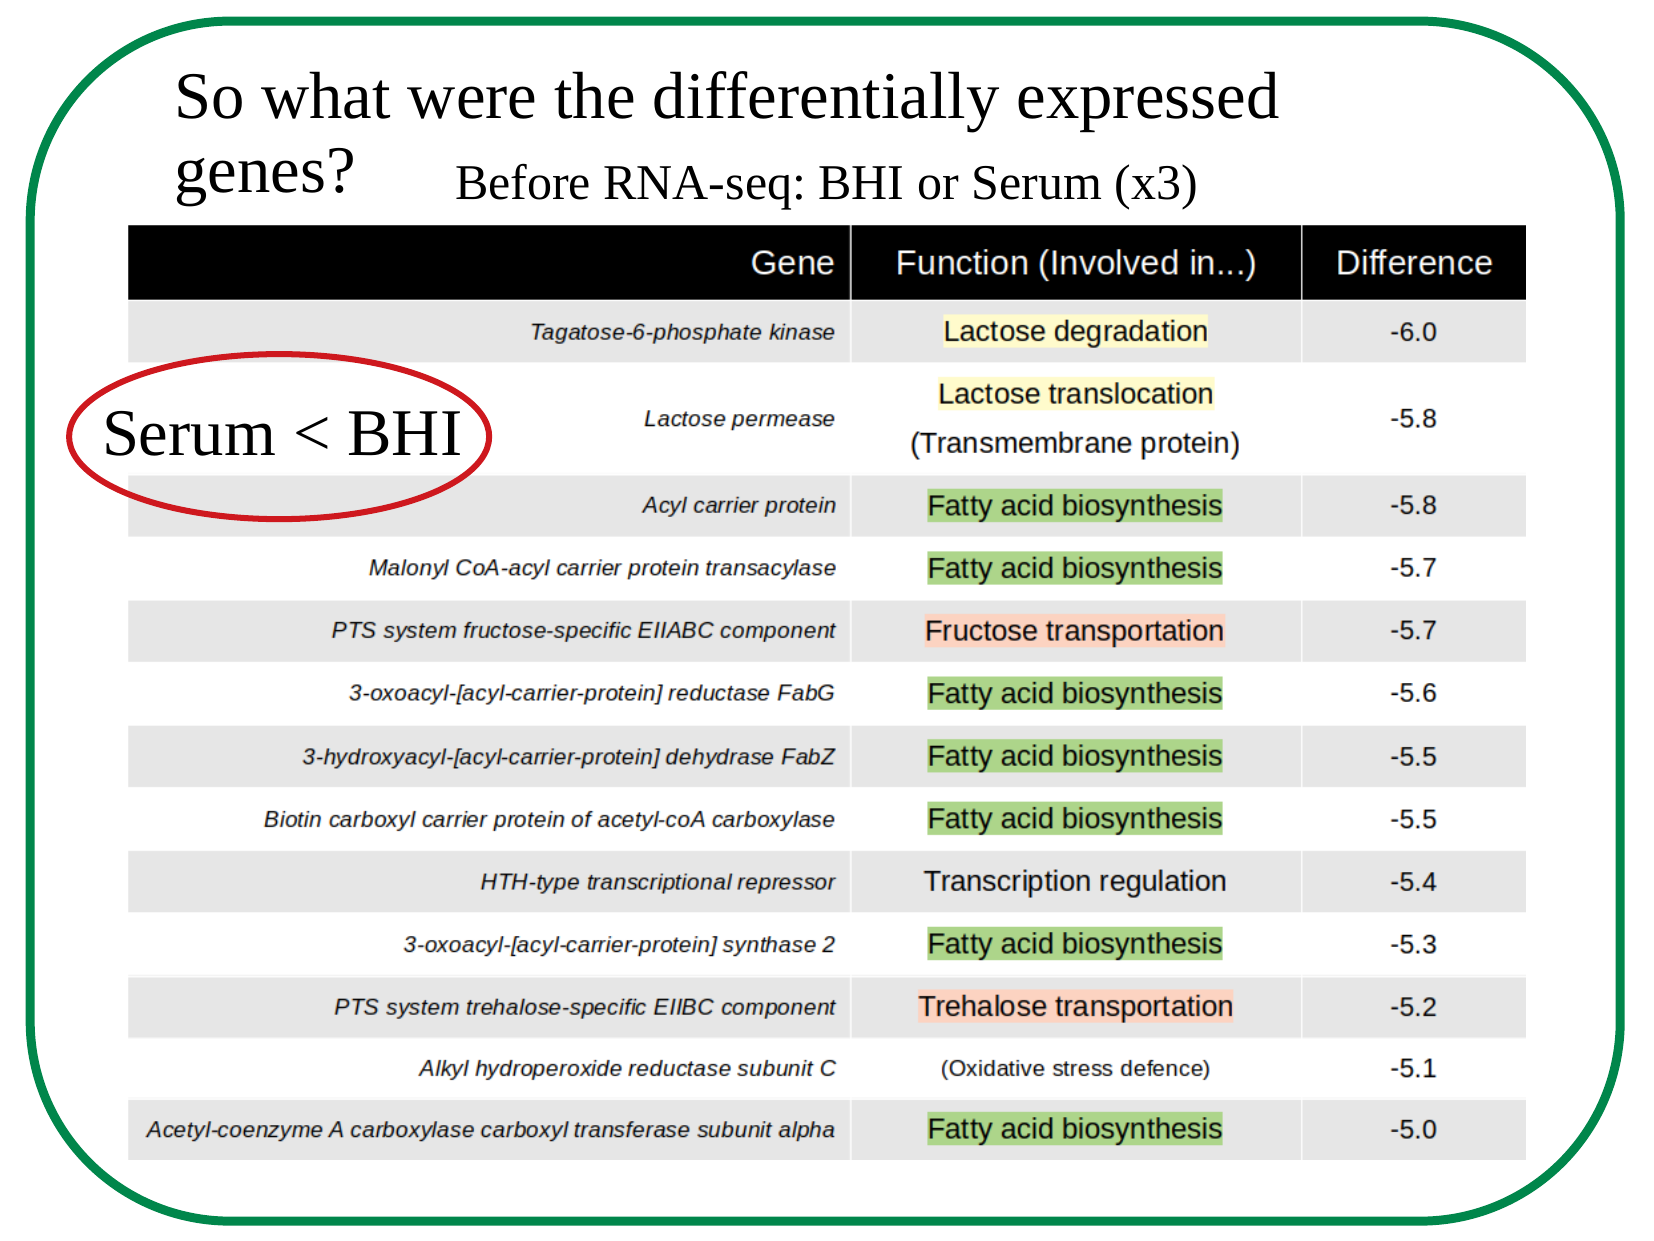

So what were the differentially expressed genes?
Before RNA-seq: BHI or Serum (x3)
Serum < BHI